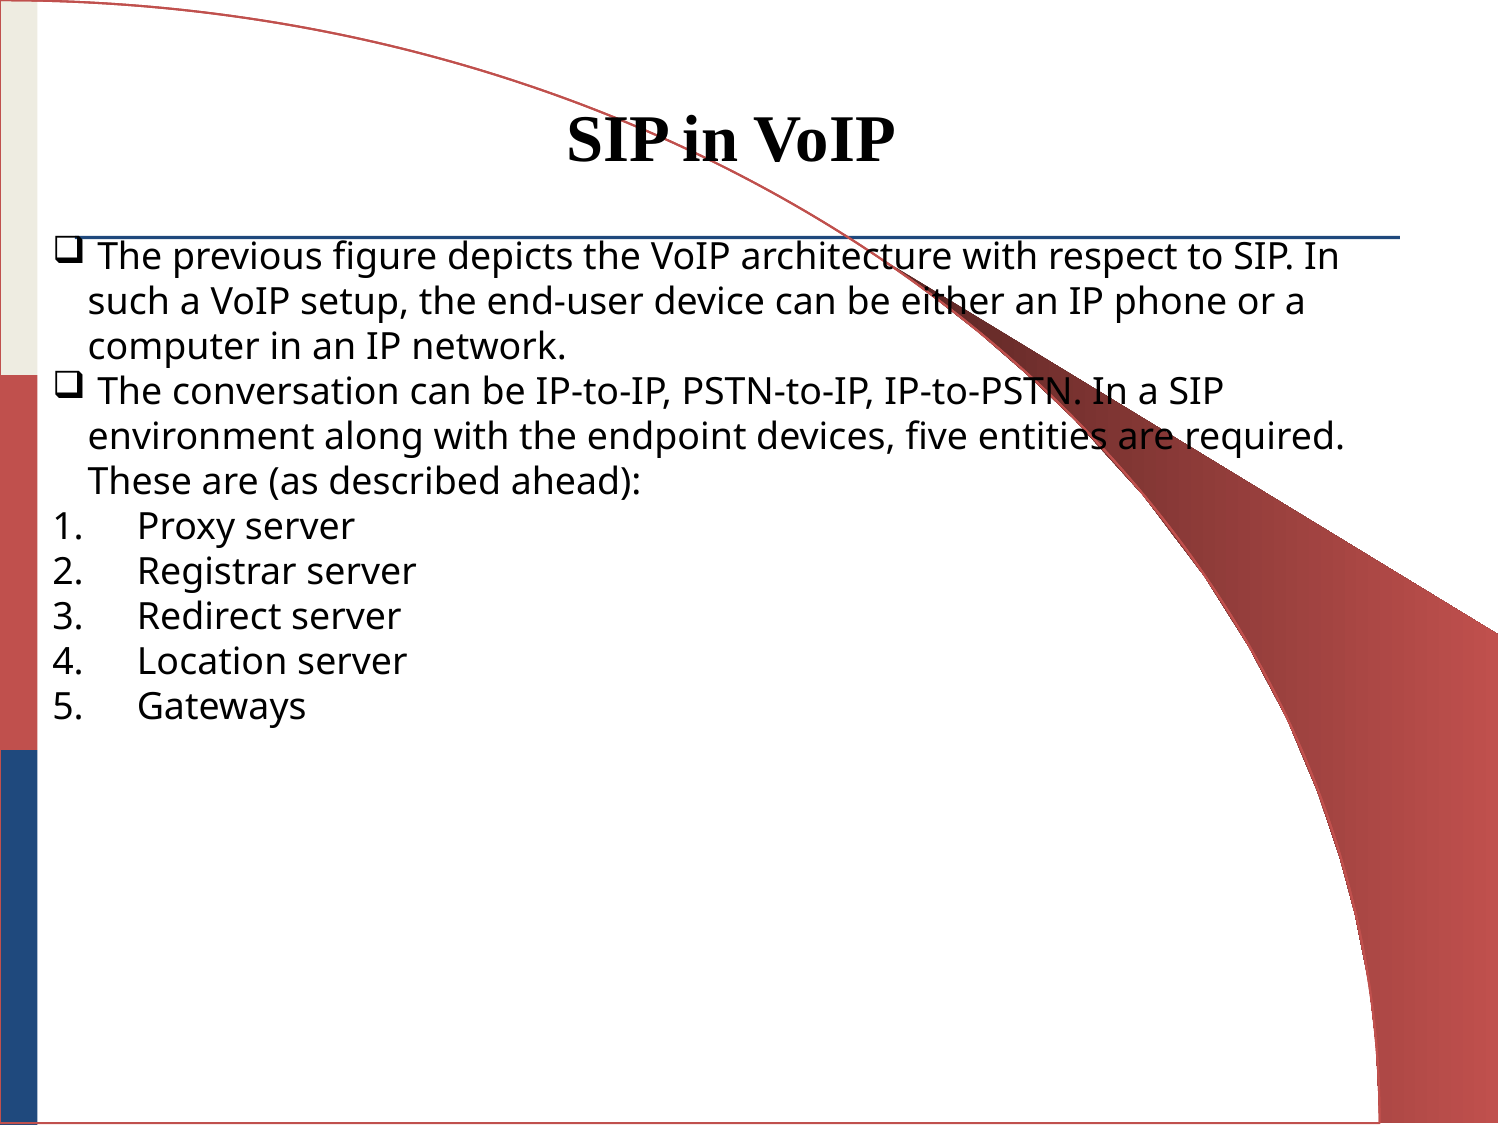

SIP in VoIP
 The previous figure depicts the VoIP architecture with respect to SIP. In such a VoIP setup, the end-user device can be either an IP phone or a computer in an IP network.
 The conversation can be IP-to-IP, PSTN-to-IP, IP-to-PSTN. In a SIP environment along with the endpoint devices, five entities are required. These are (as described ahead):
 Proxy server
 Registrar server
 Redirect server
 Location server
 Gateways